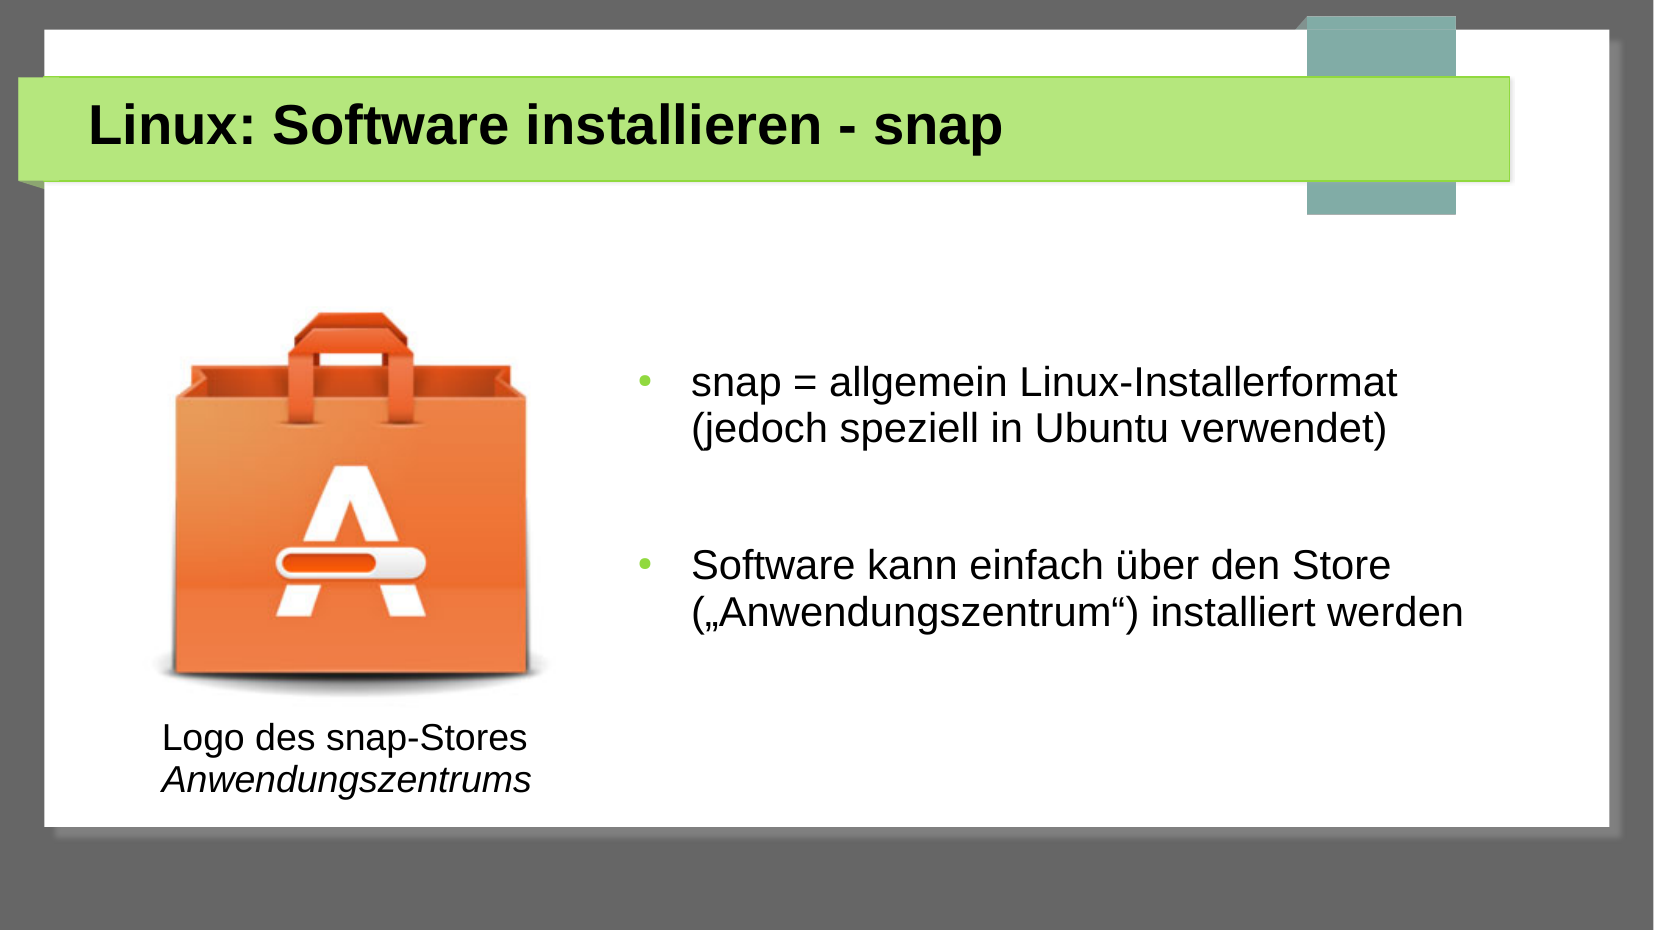

# Linux: Software installieren - snap
snap = allgemein Linux-Installerformat
(jedoch speziell in Ubuntu verwendet)
Software kann einfach über den Store („Anwendungszentrum“) installiert werden
Logo des snap-Stores
Anwendungszentrums